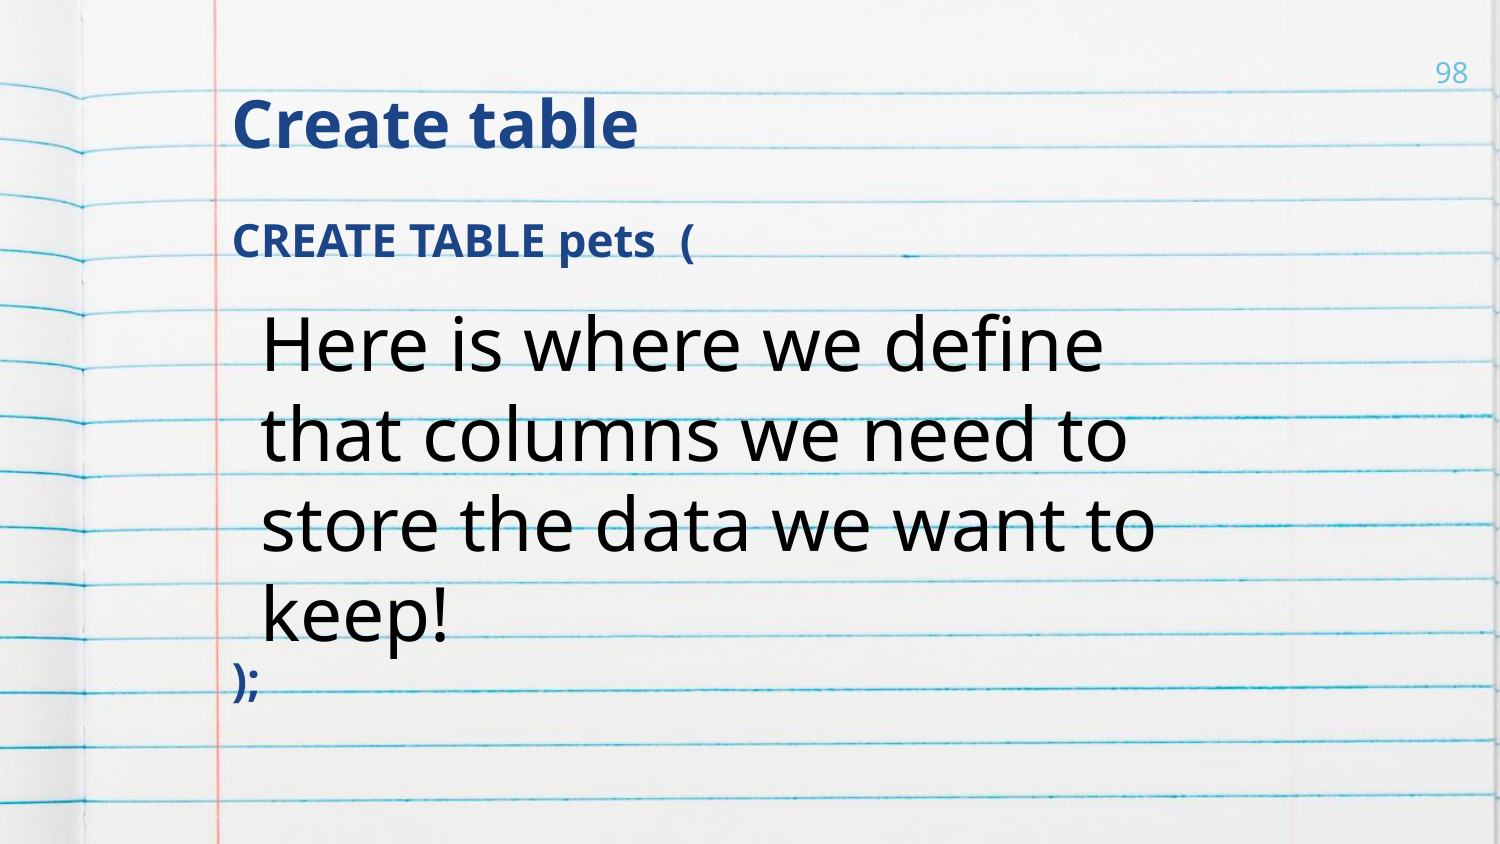

# Create table
CREATE TABLE pets (
);
Here is where we define that columns we need to store the data we want to keep!